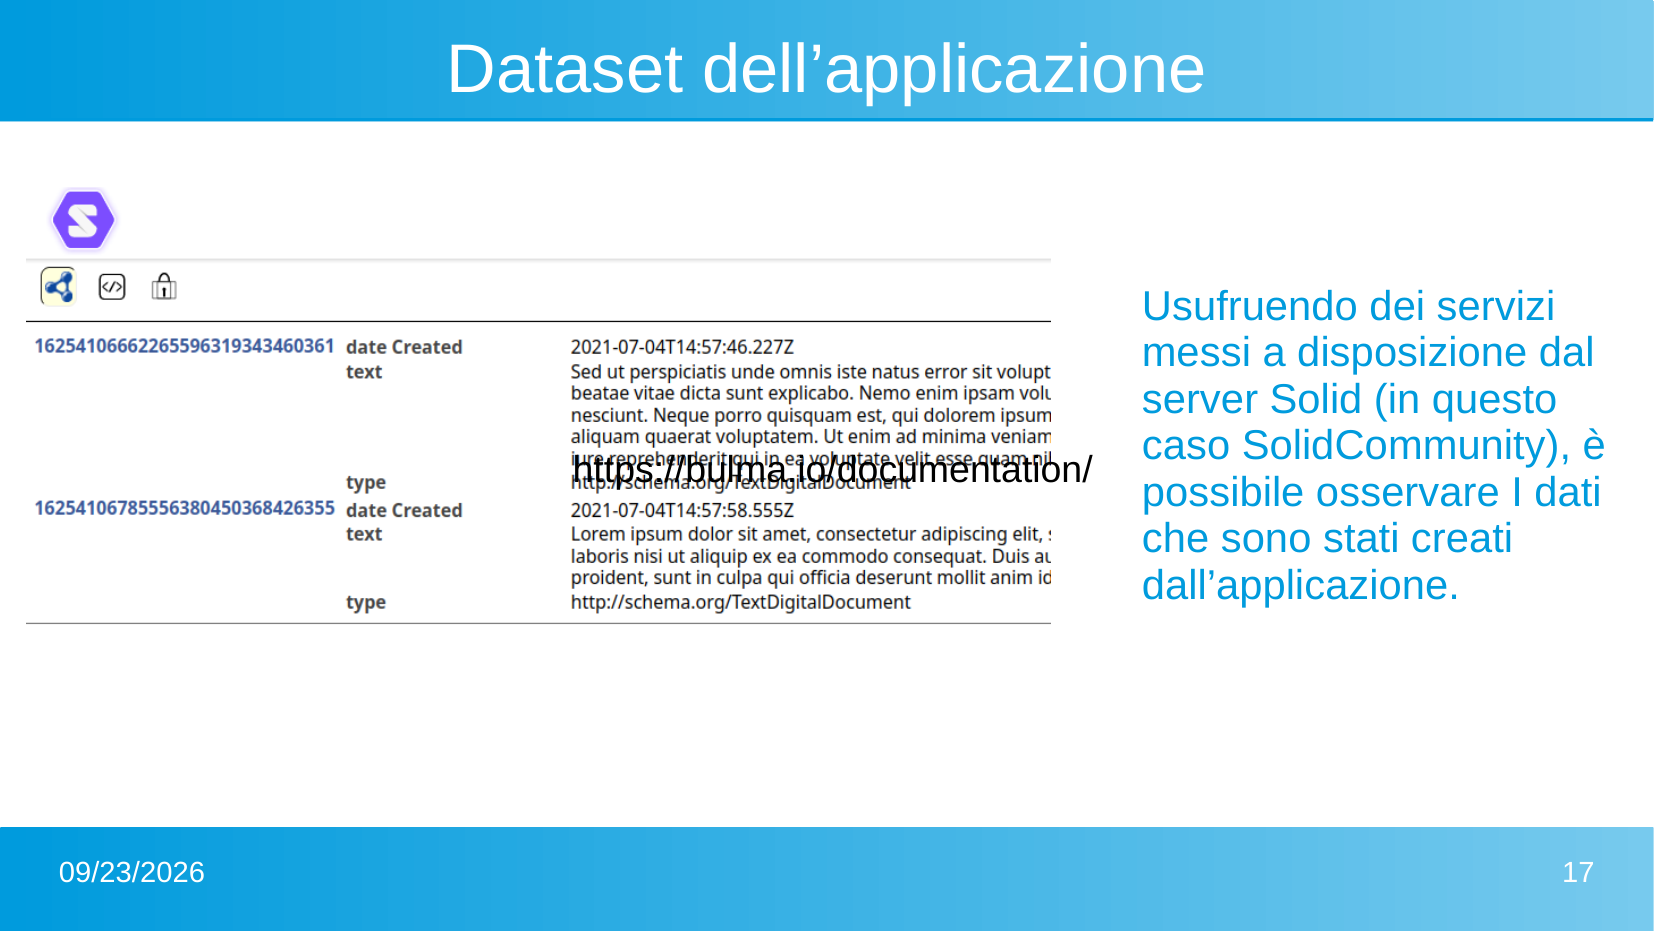

# Dataset dell’applicazione
Usufruendo dei servizi messi a disposizione dal server Solid (in questo caso SolidCommunity), è possibile osservare I dati che sono stati creati dall’applicazione.
https://bulma.io/documentation/
17